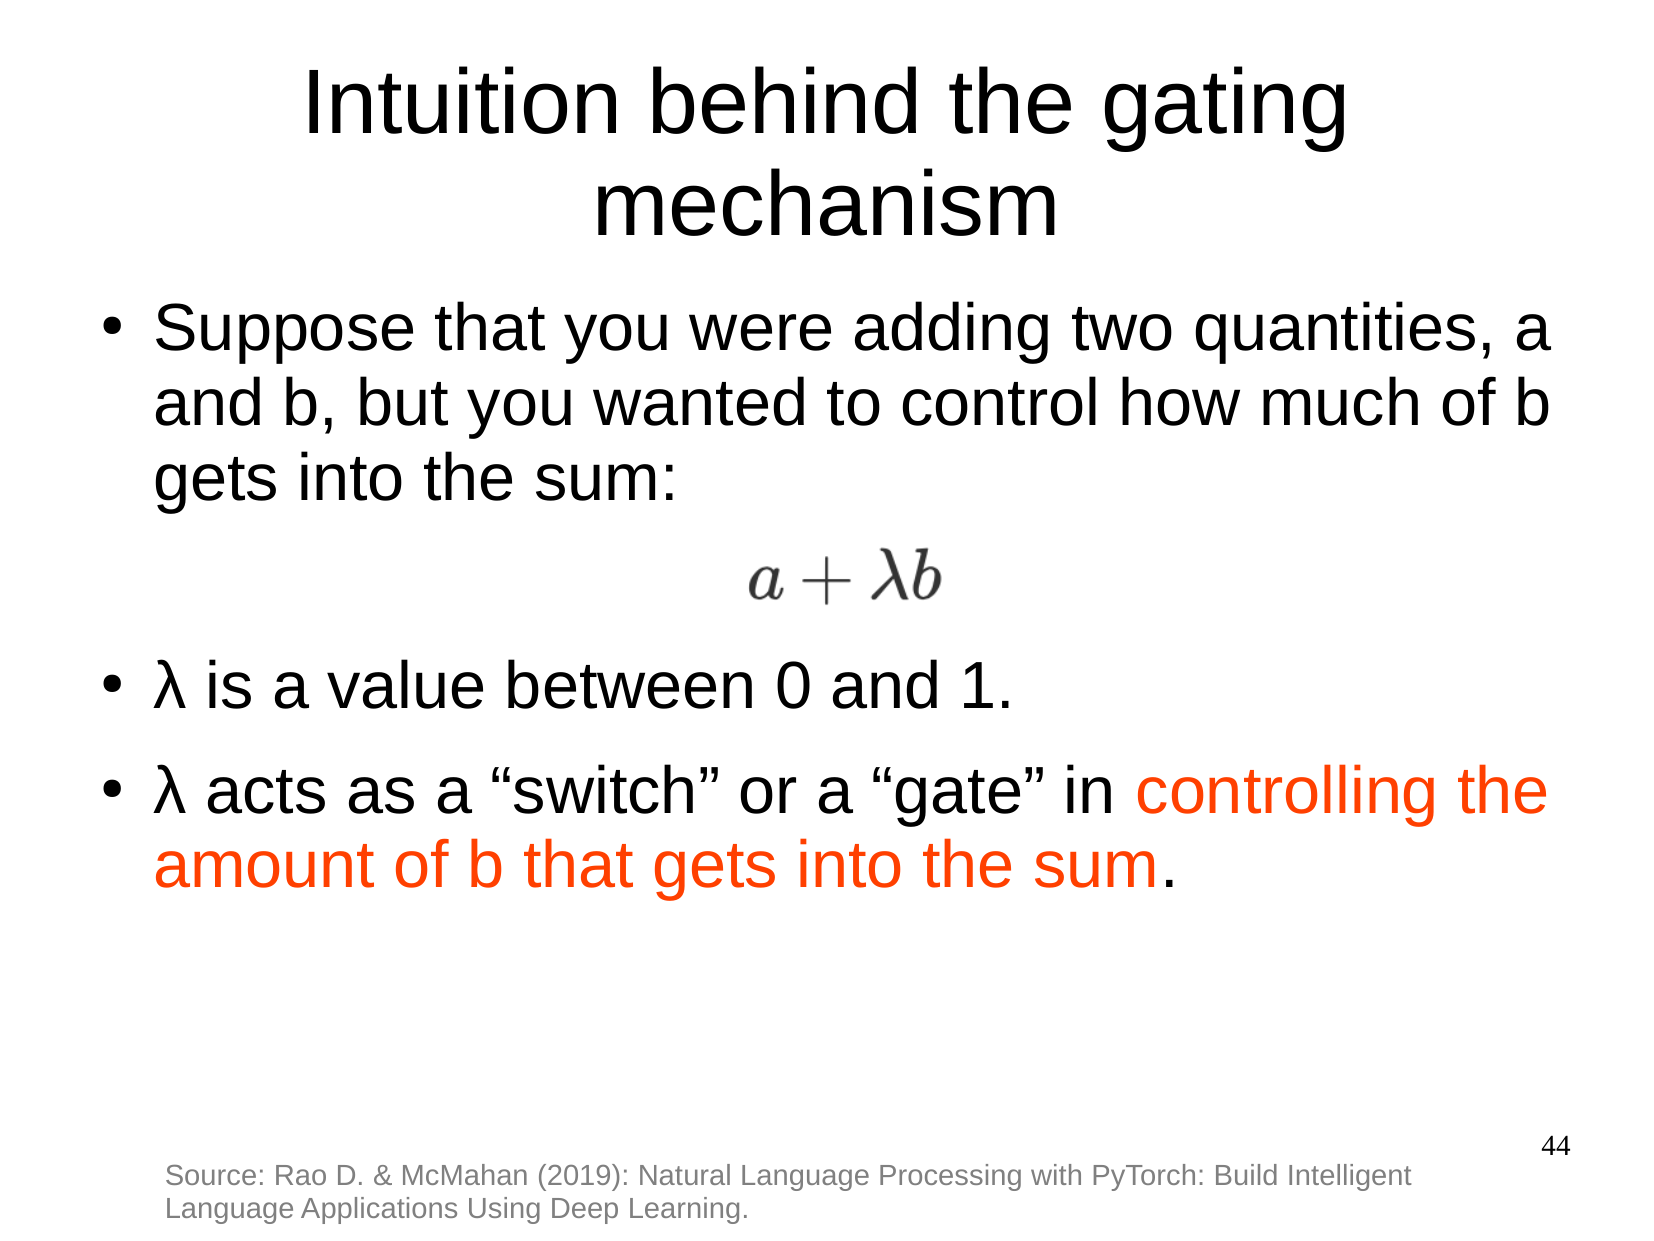

# Intuition behind the gating mechanism
Suppose that you were adding two quantities, a and b, but you wanted to control how much of b gets into the sum:
λ is a value between 0 and 1.
λ acts as a “switch” or a “gate” in controlling the amount of b that gets into the sum.
44
Source: Rao D. & McMahan (2019): Natural Language Processing with PyTorch: Build Intelligent Language Applications Using Deep Learning.